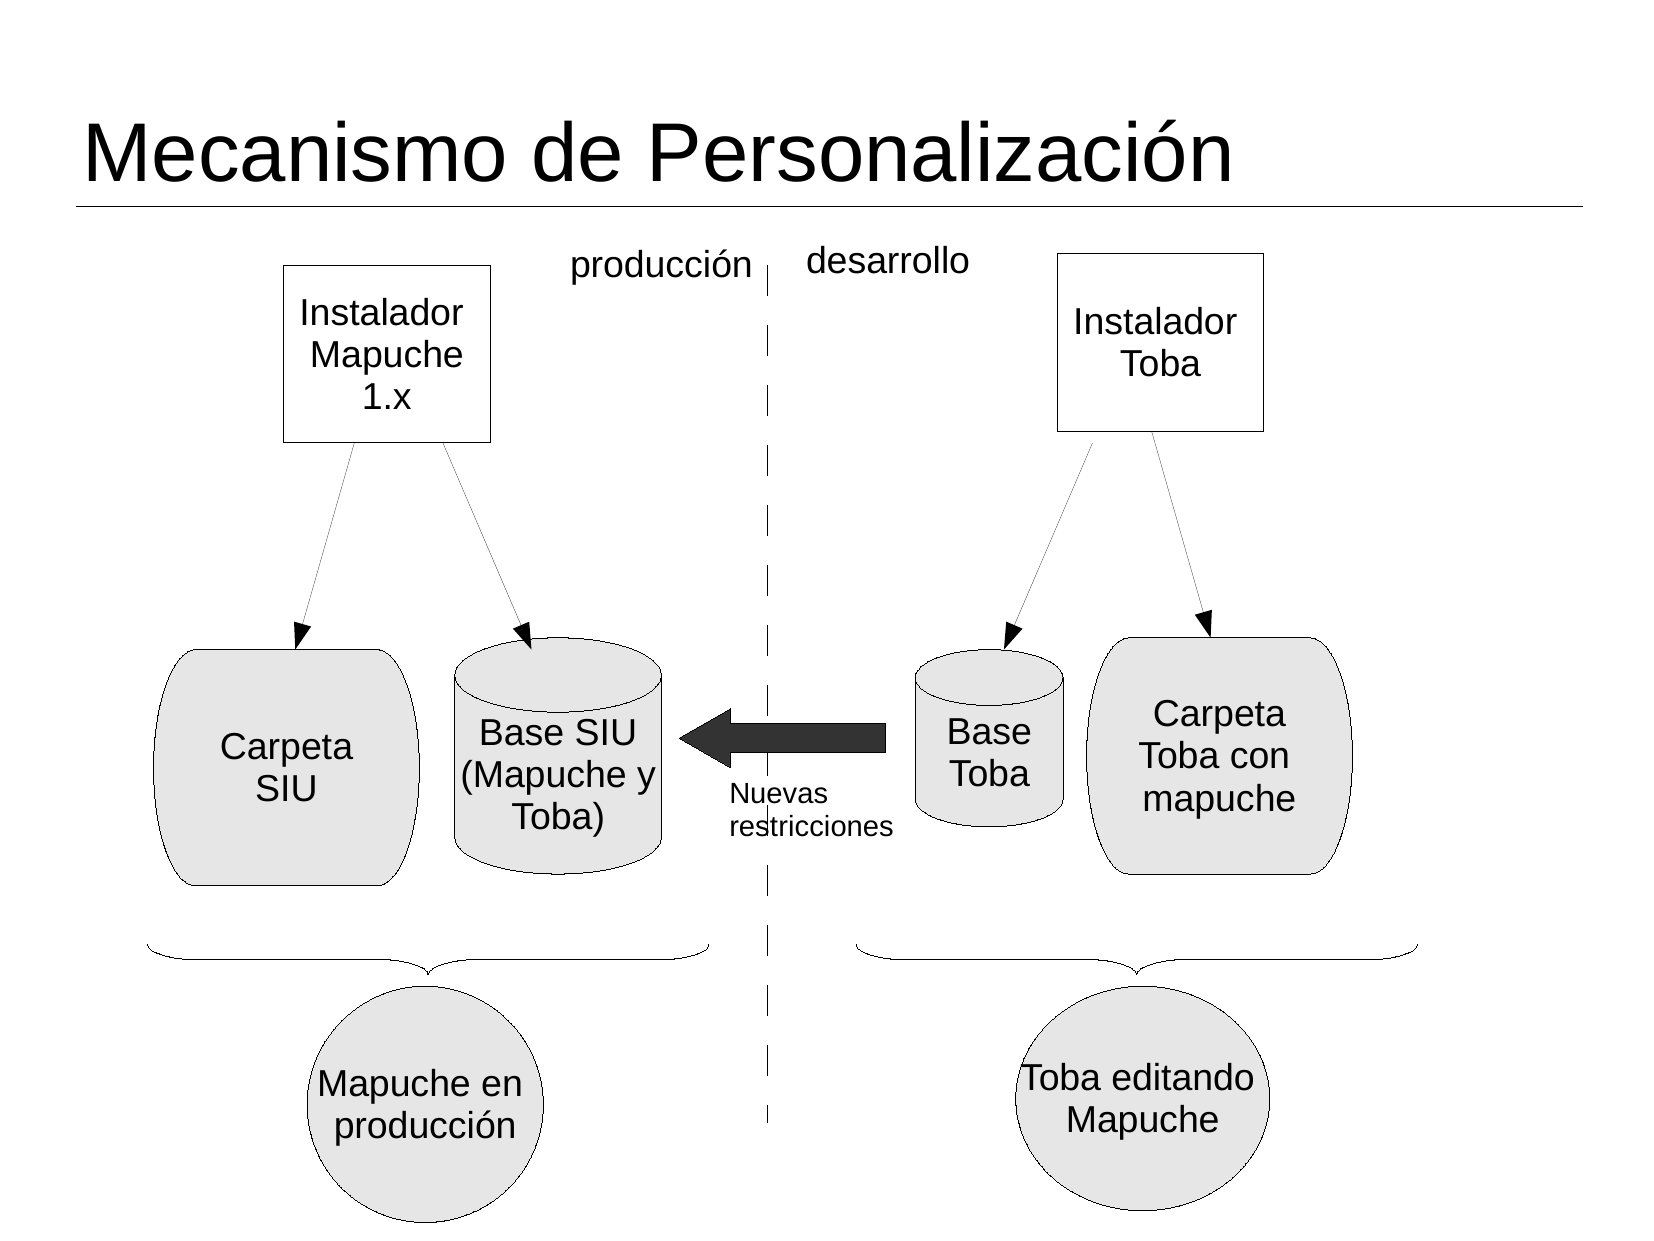

# Mecanismo de Personalización
desarrollo
producción
Instalador
Toba
Instalador
Mapuche
1.x
Base SIU
(Mapuche y
Toba)
Carpeta
Toba con
mapuche
Carpeta
SIU
Base
Toba
Nuevas restricciones
Mapuche en
producción
Toba editando
Mapuche